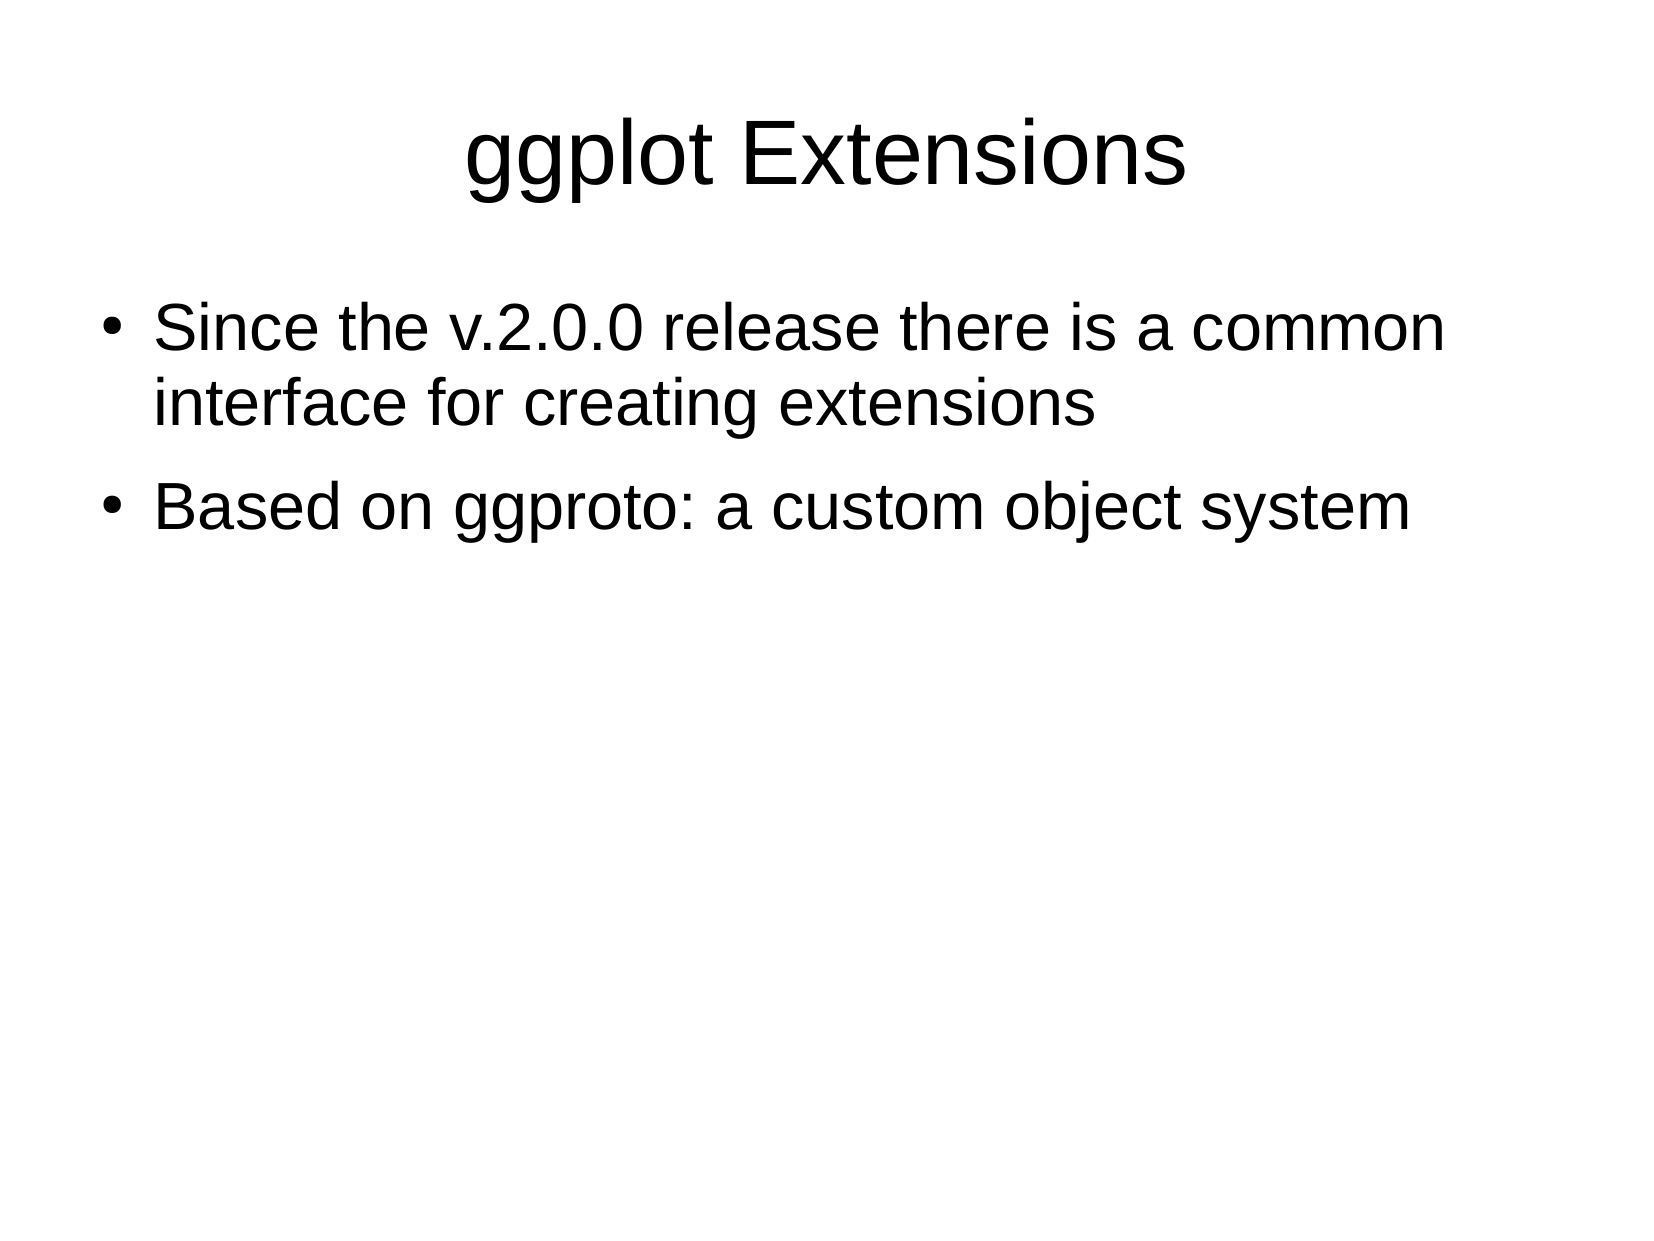

# ggplot Extensions
Since the v.2.0.0 release there is a common interface for creating extensions
Based on ggproto: a custom object system